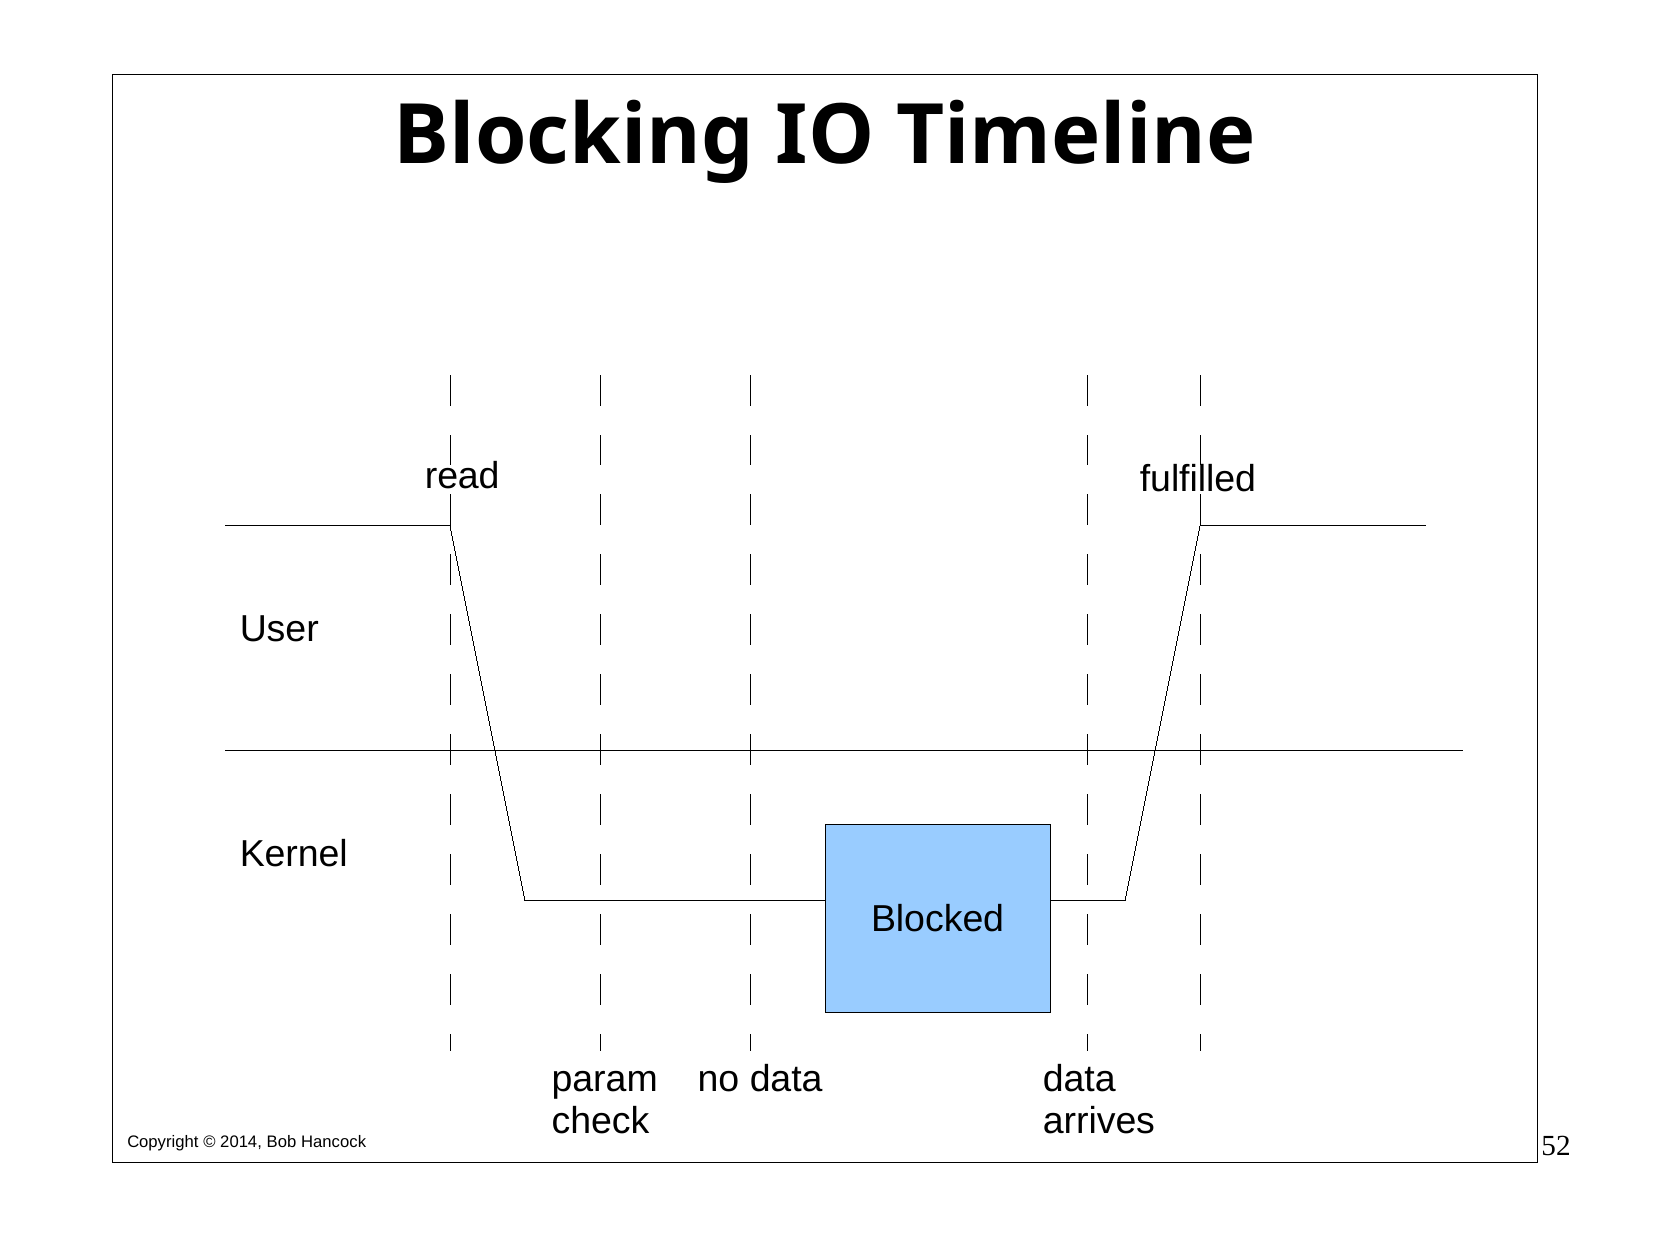

# Blocking IO Timeline
read
fulfilled
User
Kernel
Blocked
param check
no data
data arrives
Copyright © 2014, Bob Hancock
52